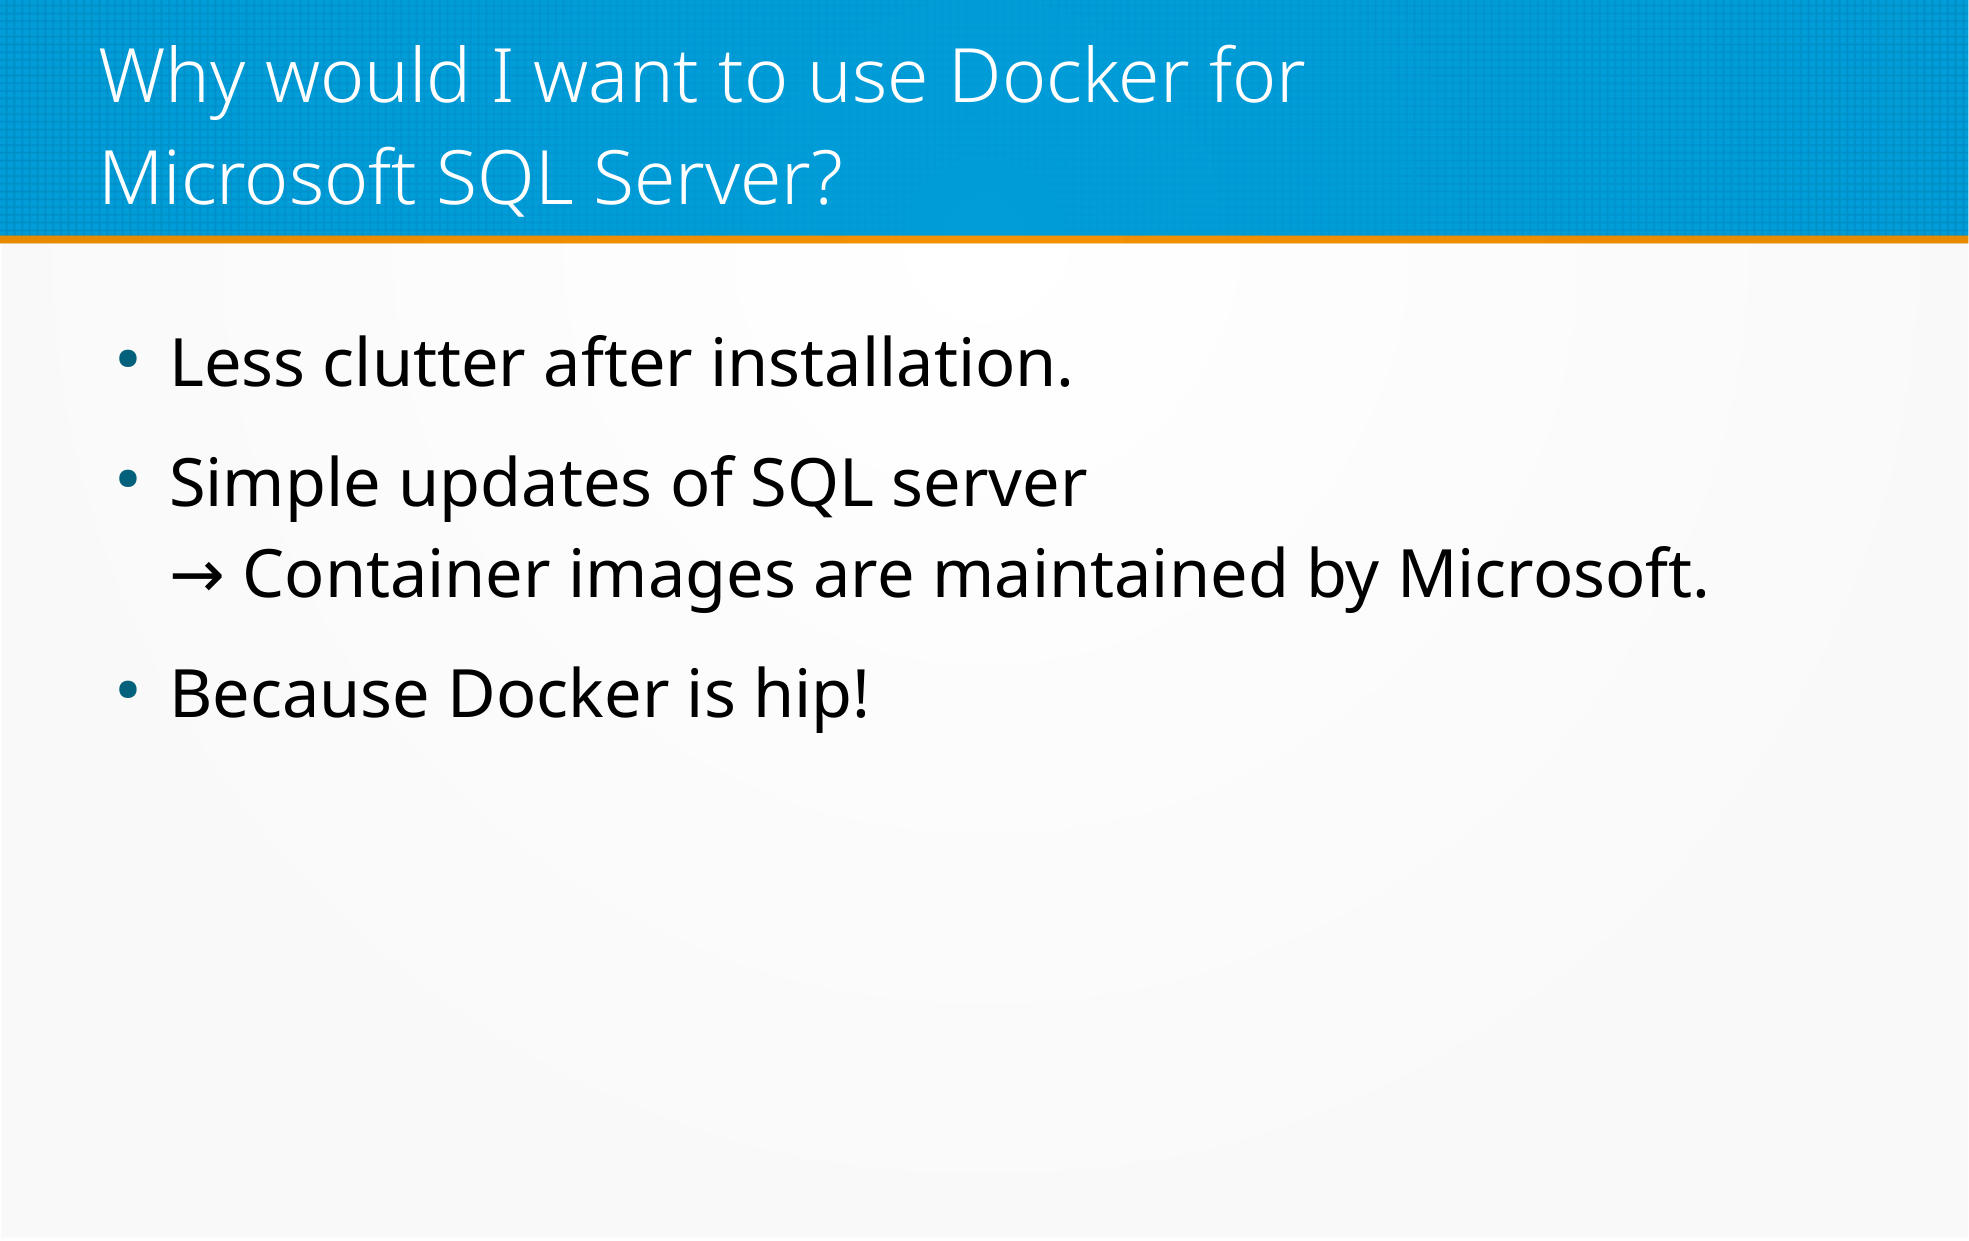

# Why would I want to use Docker for Microsoft SQL Server?
Less clutter after installation.
Simple updates of SQL server
→ Container images are maintained by Microsoft.
Because Docker is hip!